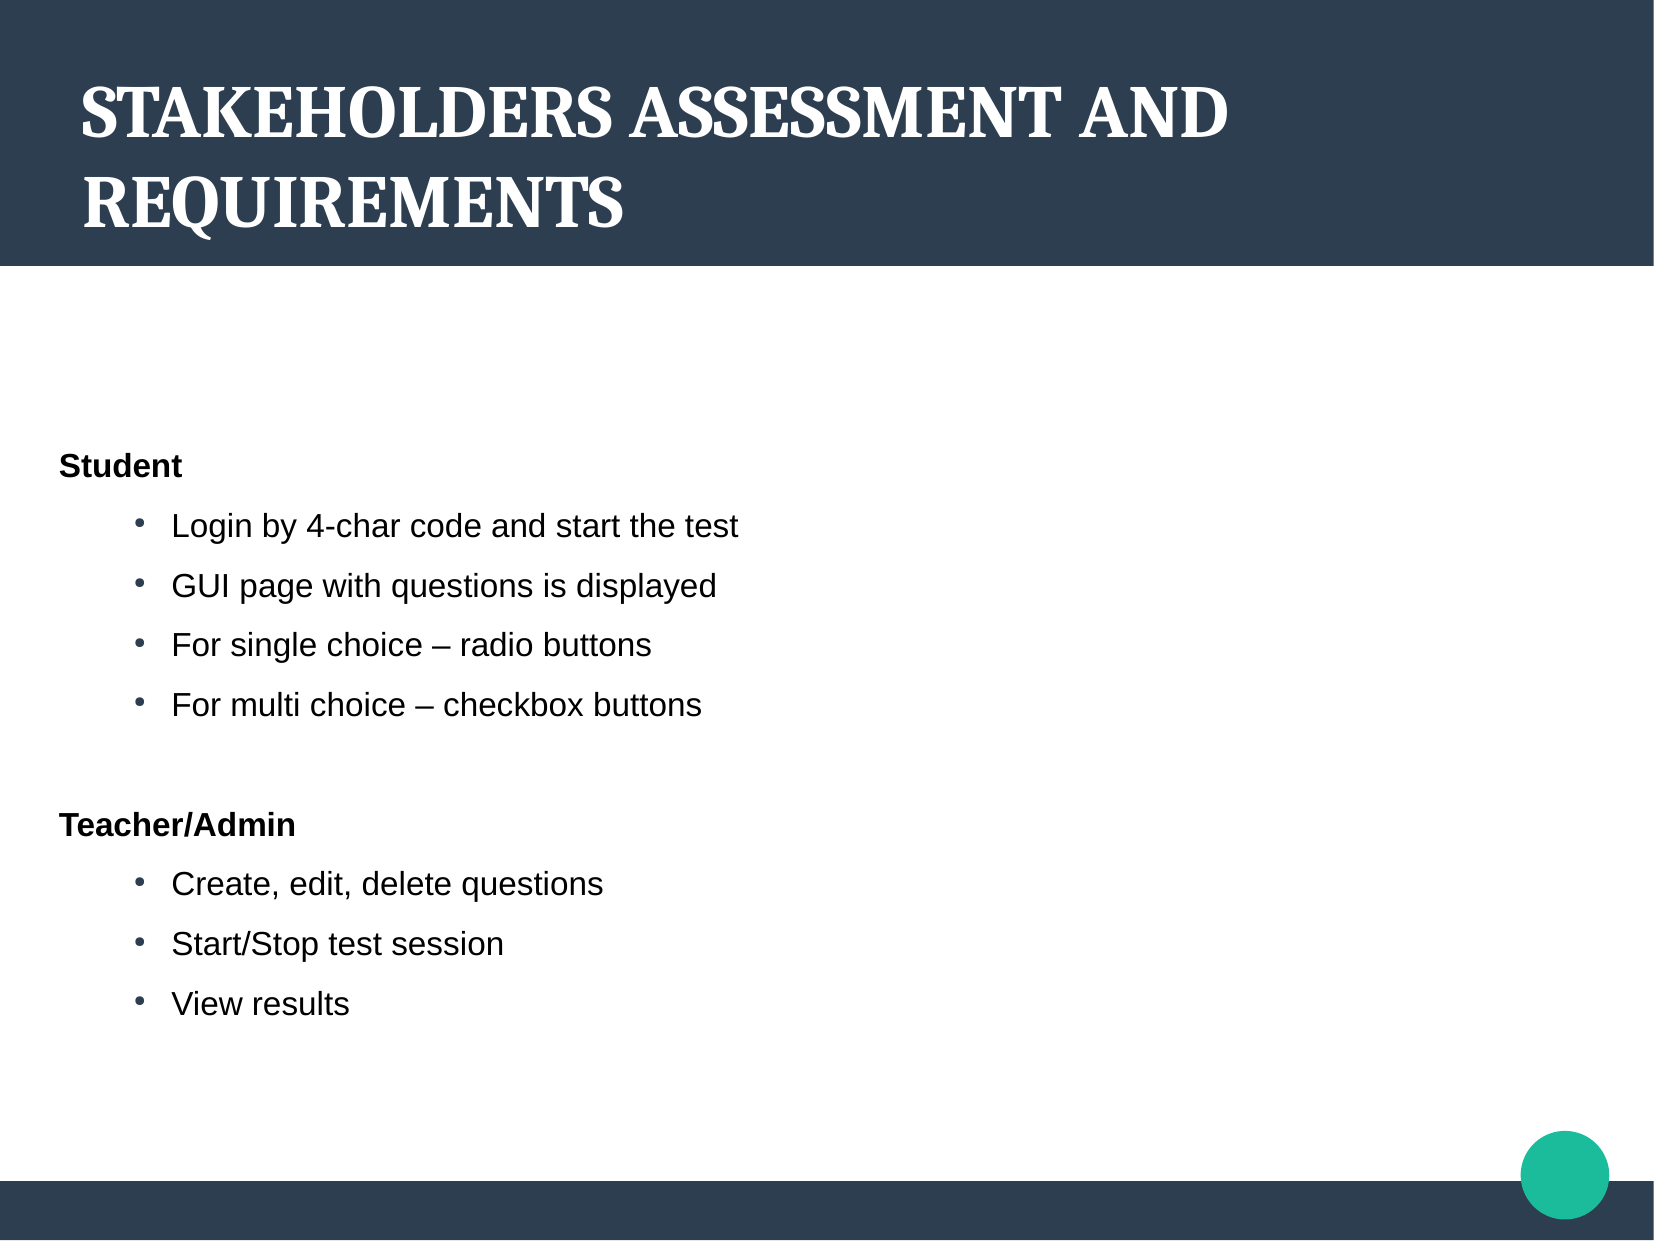

# STAKEHOLDERS ASSESSMENT AND REQUIREMENTS
Student
Login by 4-char code and start the test
GUI page with questions is displayed
For single choice – radio buttons
For multi choice – checkbox buttons
Teacher/Admin
Create, edit, delete questions
Start/Stop test session
View results